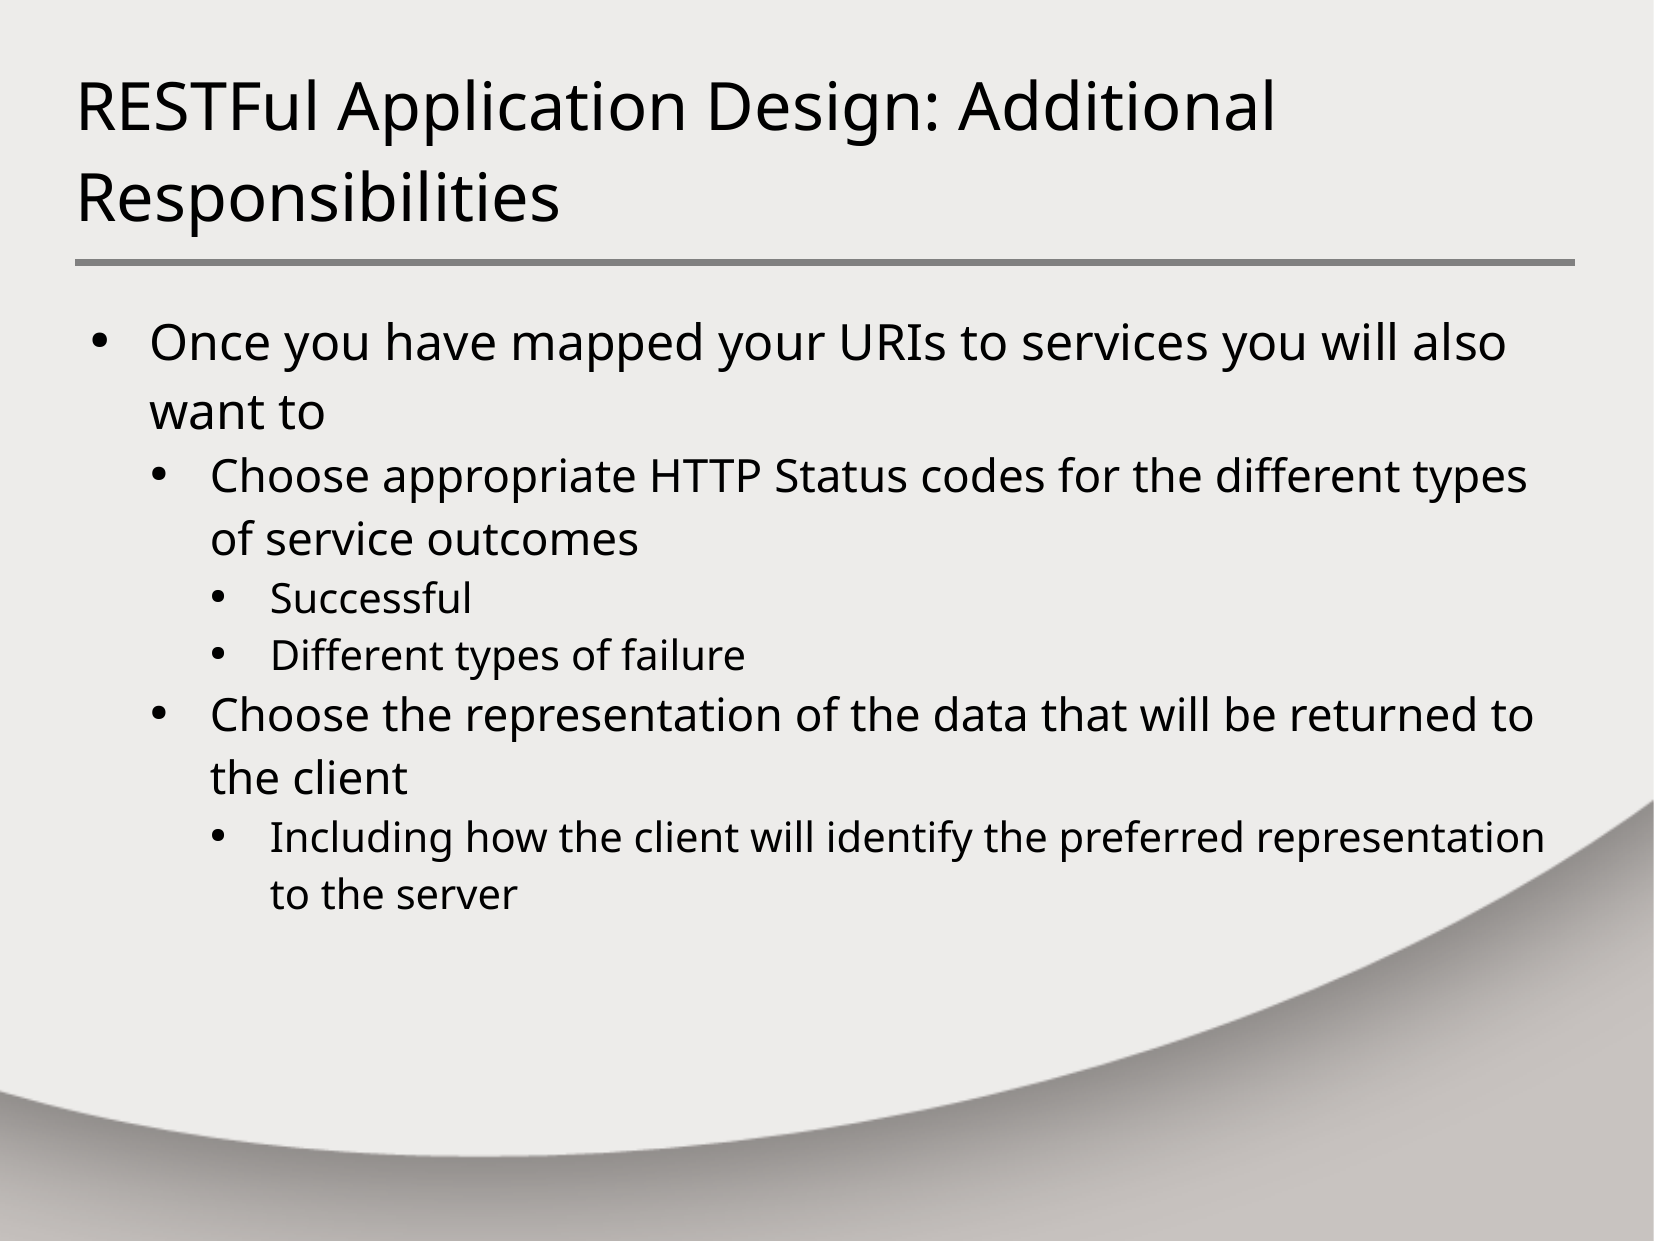

# RESTFul Application Design: Additional Responsibilities
Once you have mapped your URIs to services you will also want to
Choose appropriate HTTP Status codes for the different types of service outcomes
Successful
Different types of failure
Choose the representation of the data that will be returned to the client
Including how the client will identify the preferred representation to the server